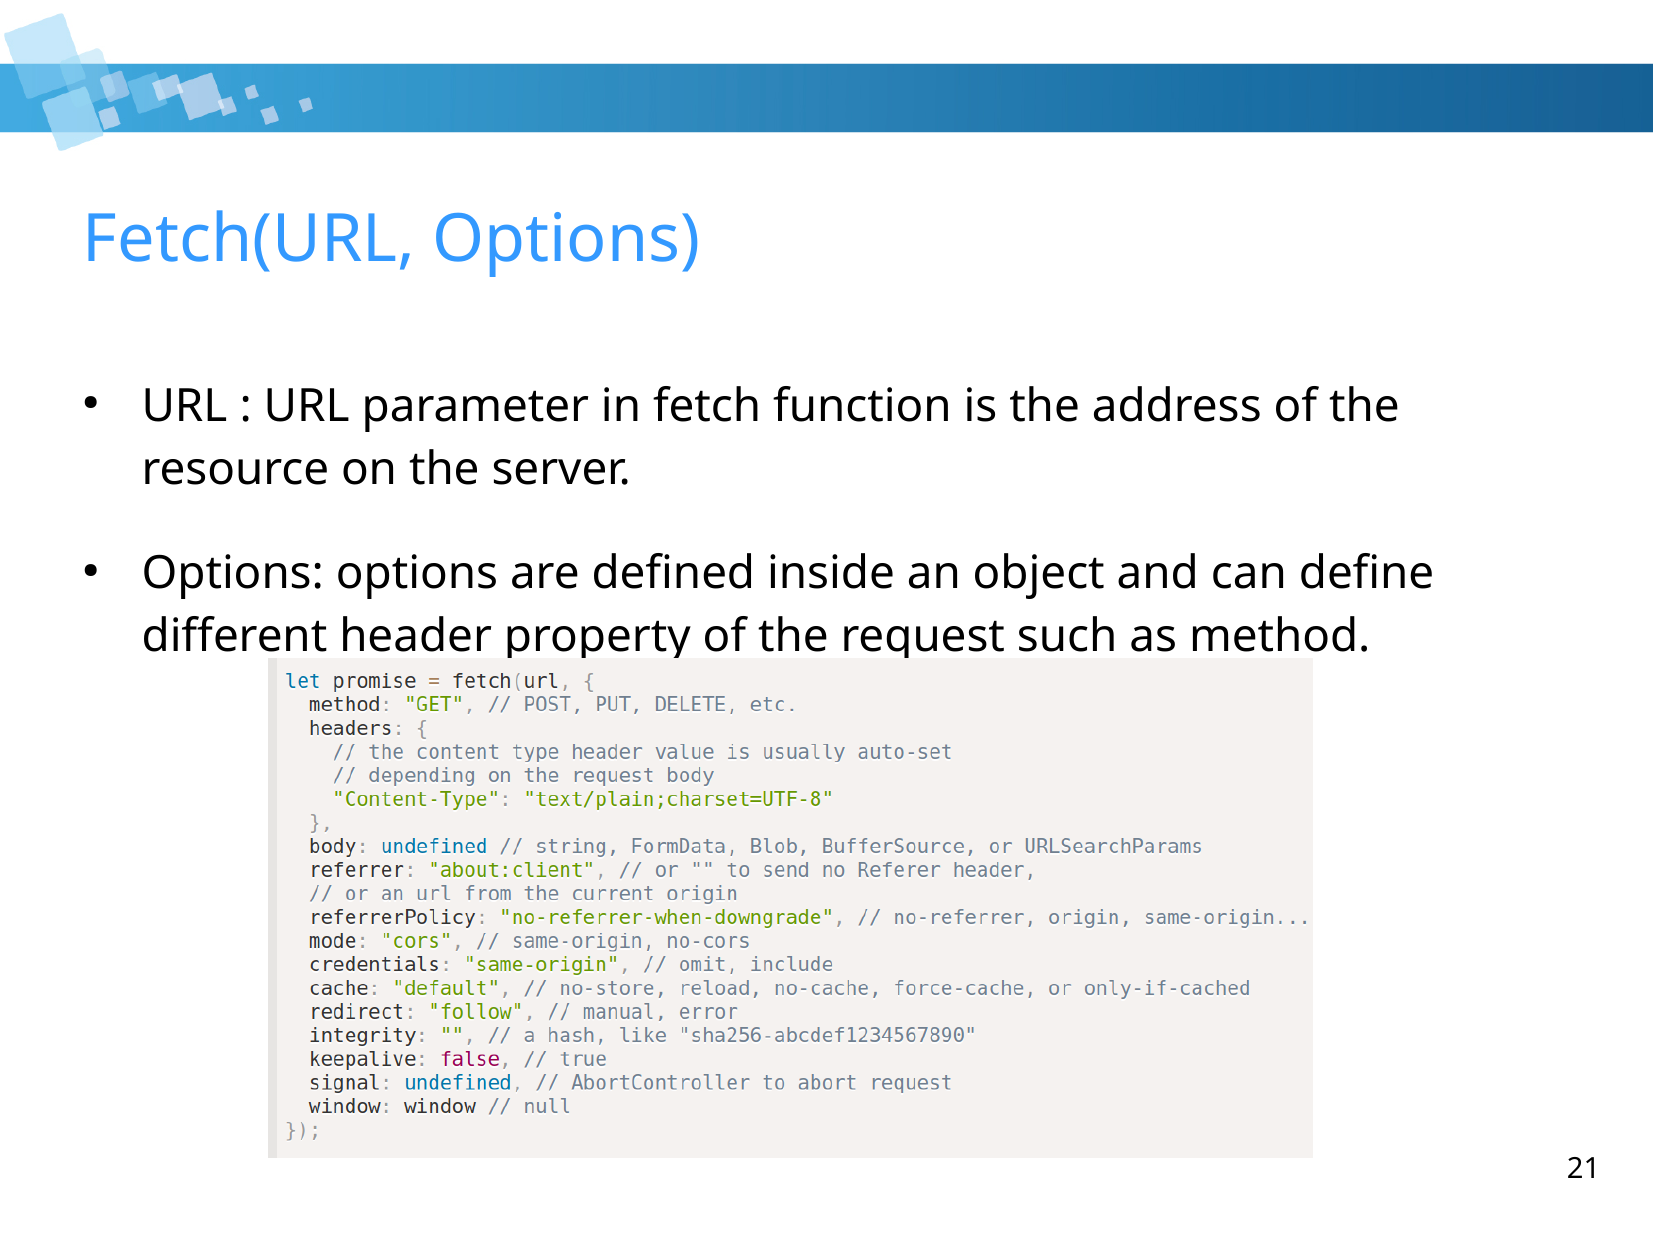

# Fetch(URL, Options)
URL : URL parameter in fetch function is the address of the resource on the server.
Options: options are defined inside an object and can define different header property of the request such as method.
21